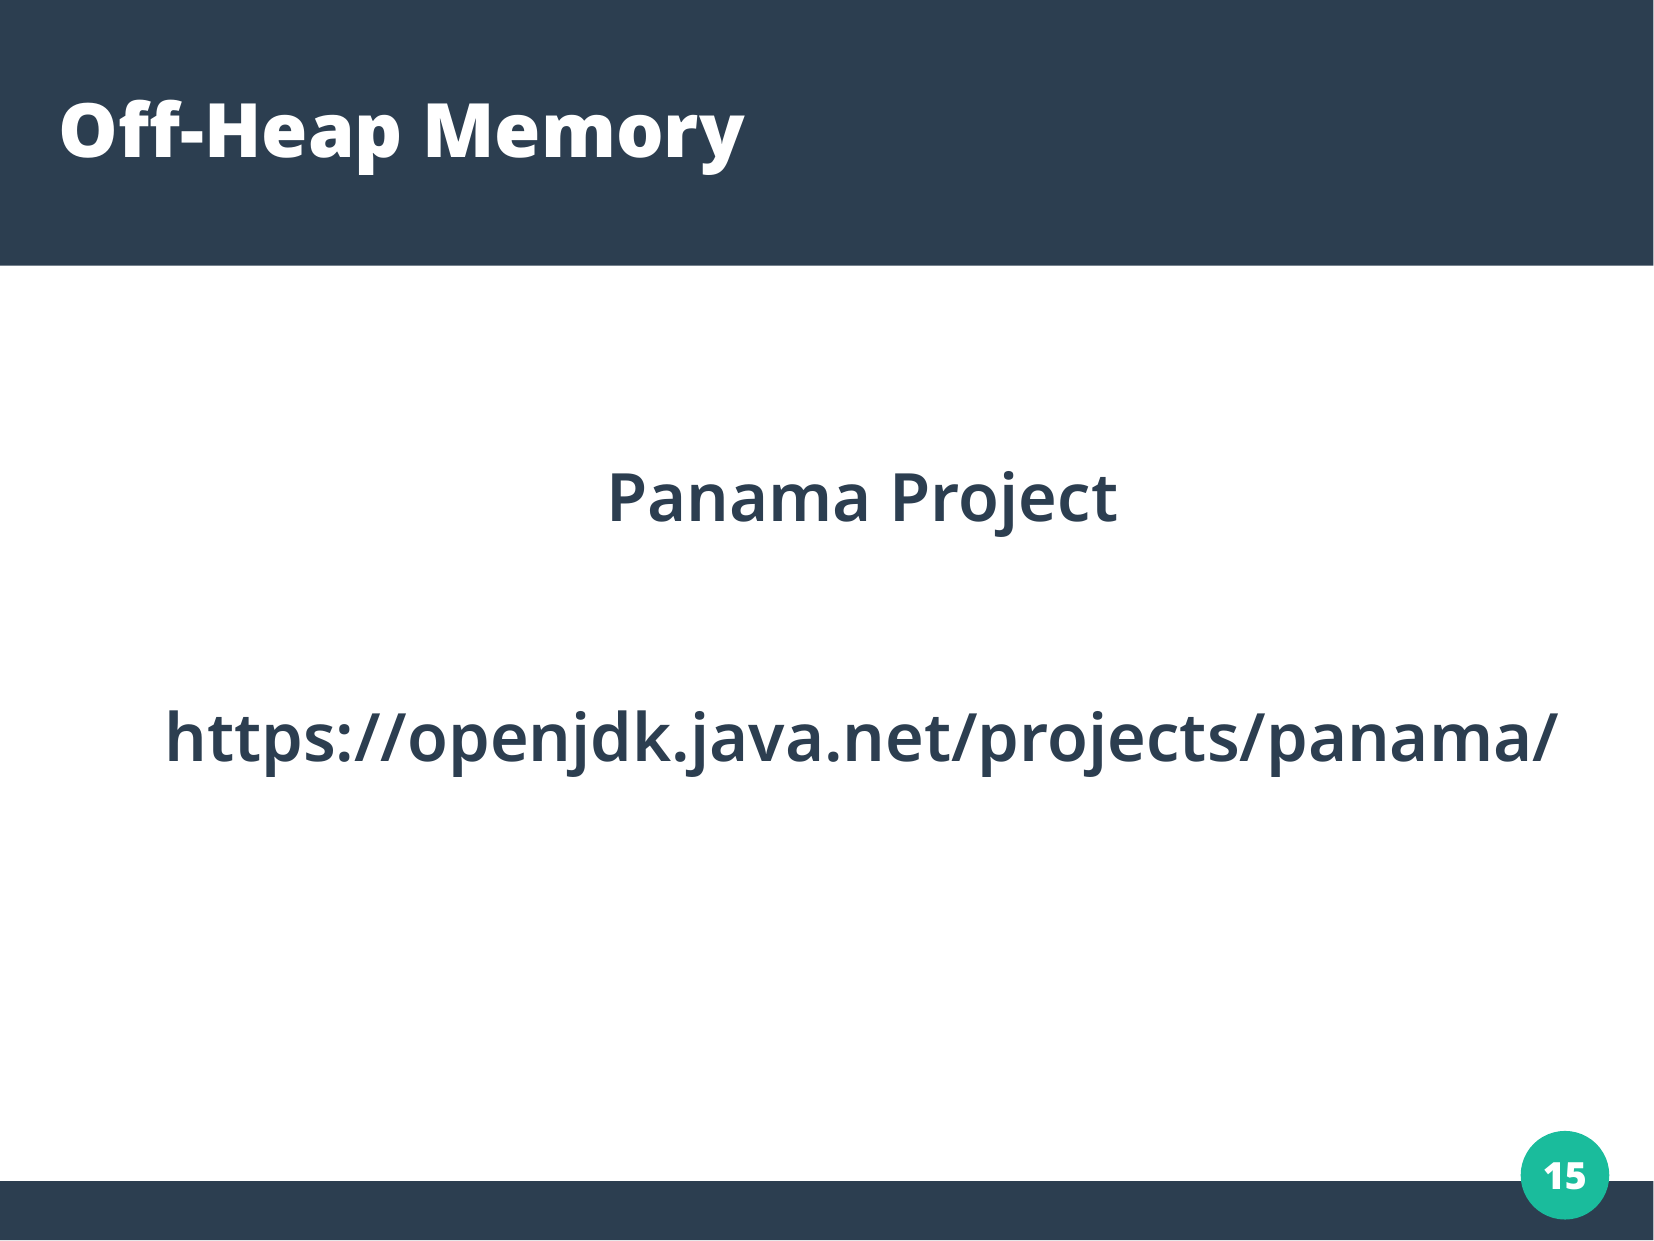

# Off-Heap Memory
Panama Project
https://openjdk.java.net/projects/panama/
15